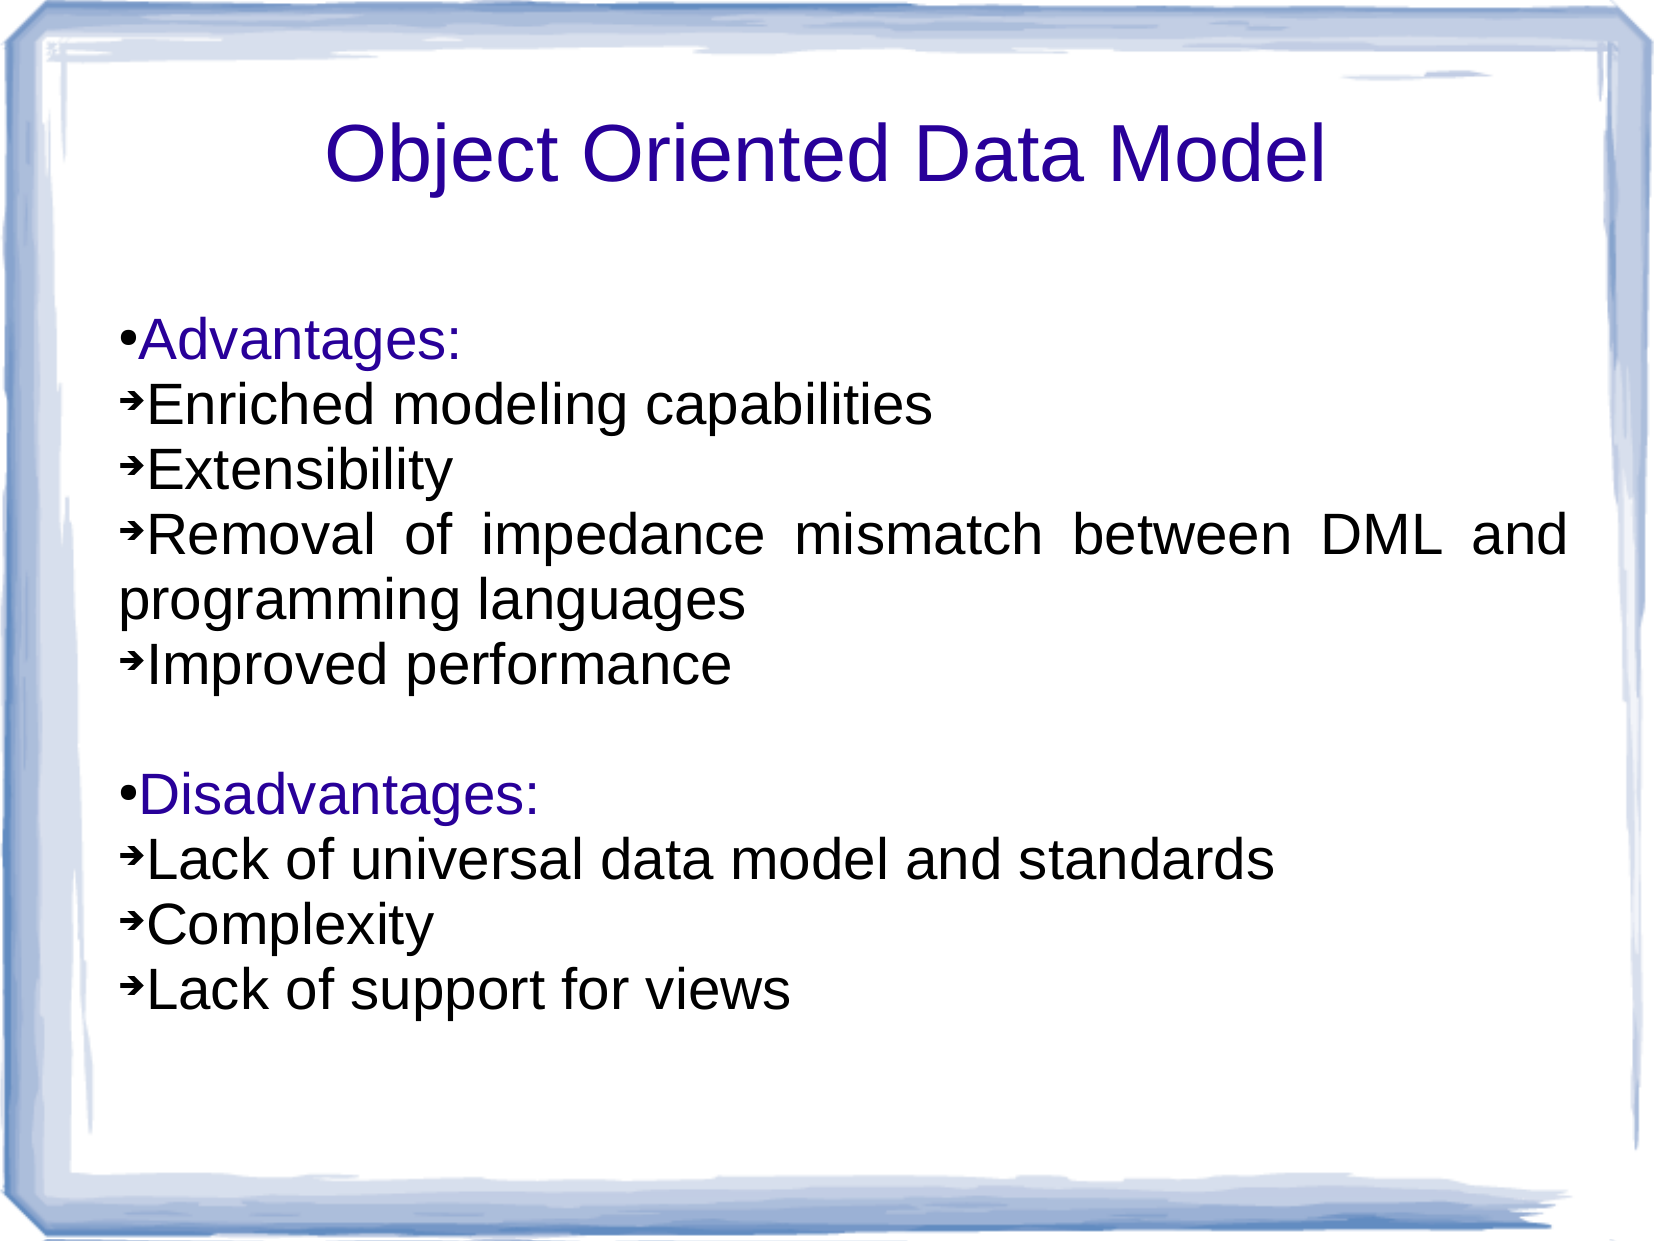

# Object Oriented Data Model
Advantages:
Enriched modeling capabilities
Extensibility
Removal of impedance mismatch between DML and programming languages
Improved performance
Disadvantages:
Lack of universal data model and standards
Complexity
Lack of support for views